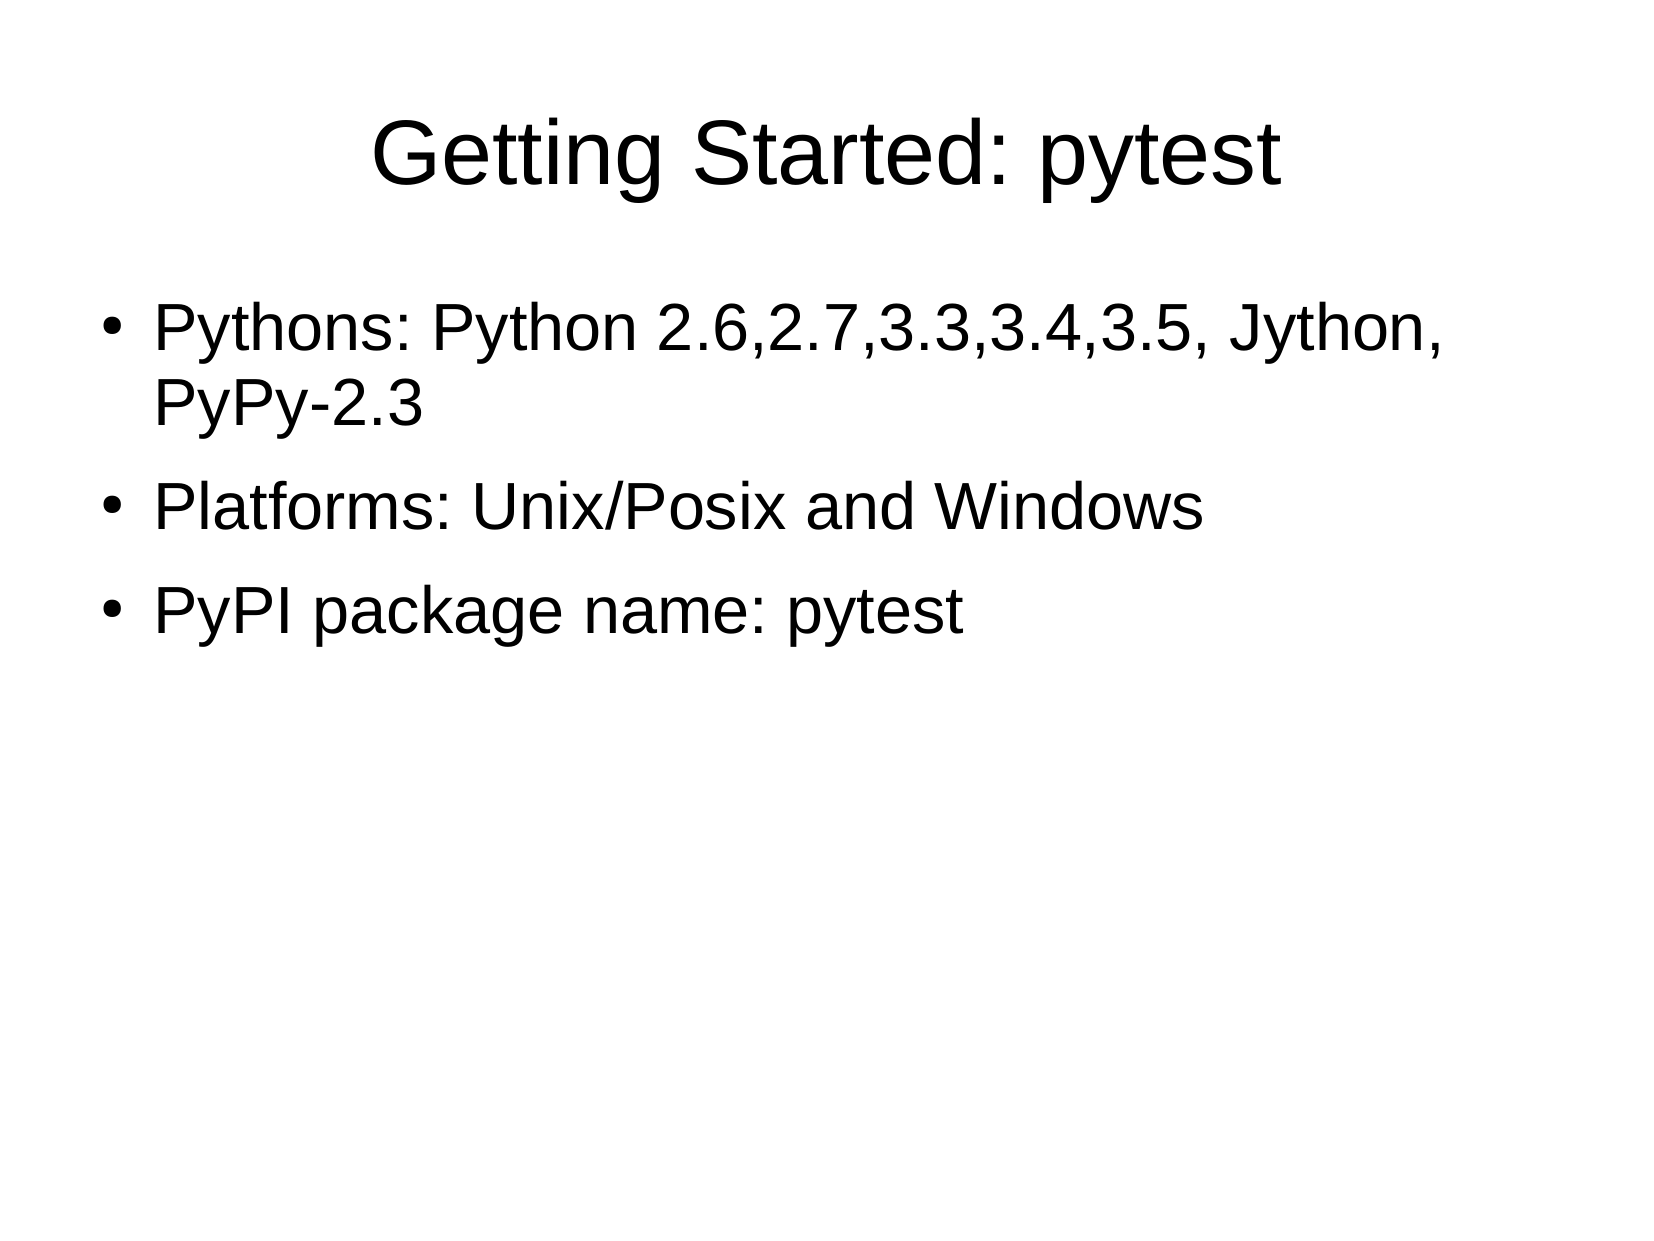

# Getting Started: pytest
Pythons: Python 2.6,2.7,3.3,3.4,3.5, Jython, PyPy-2.3
Platforms: Unix/Posix and Windows
PyPI package name: pytest